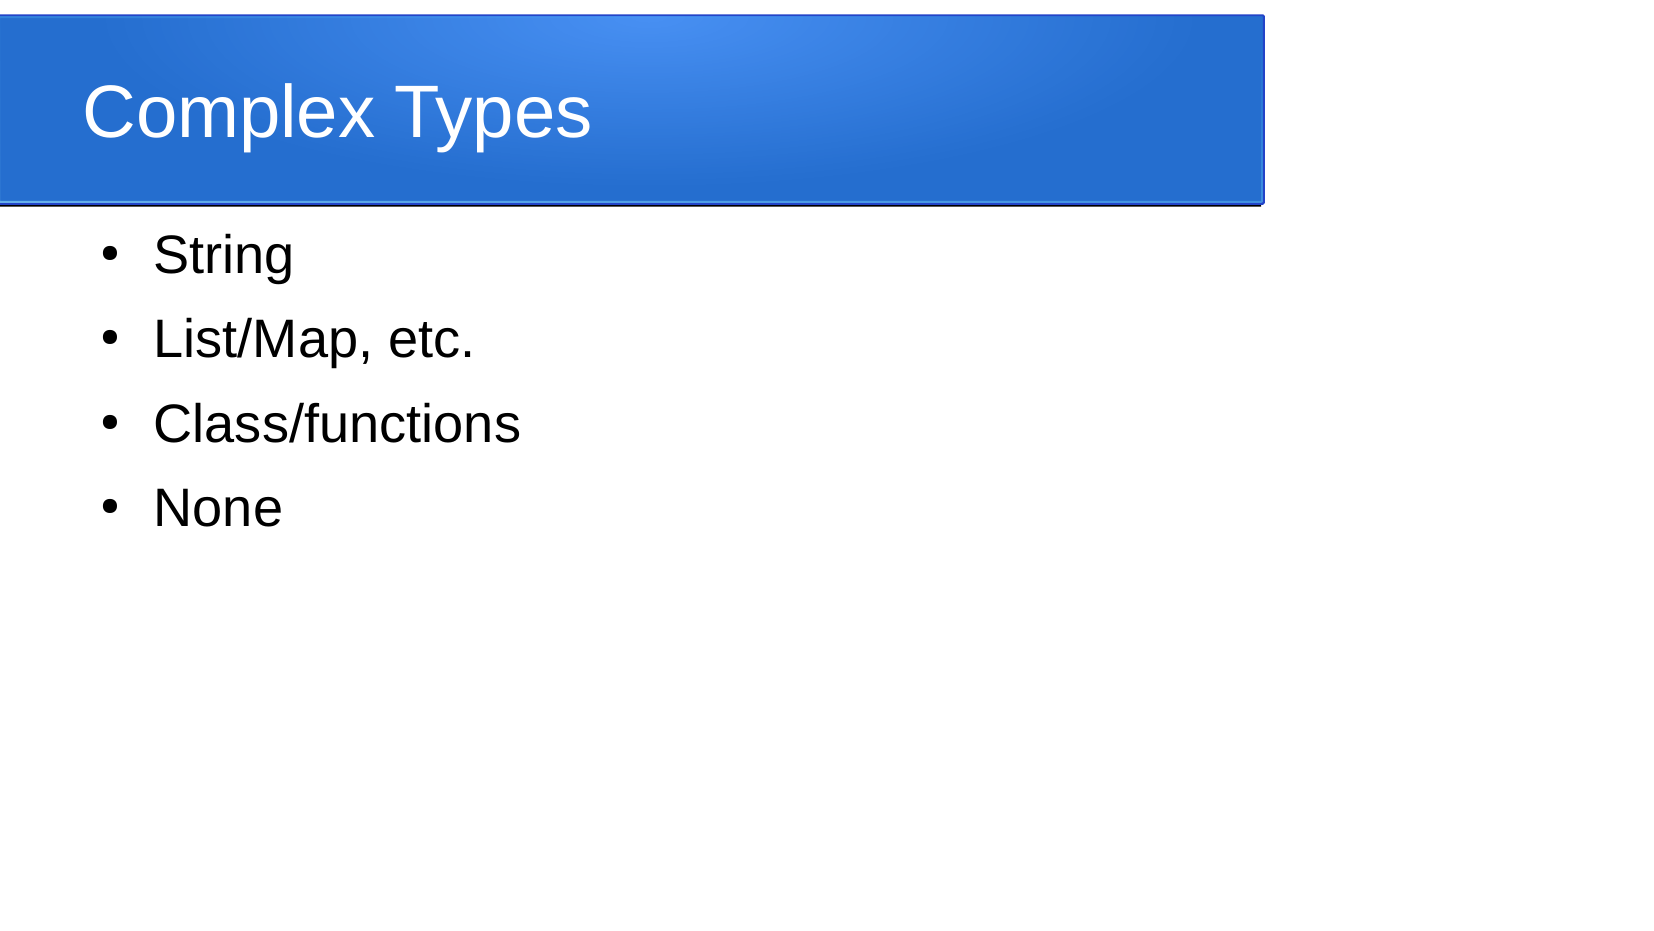

# Complex Types
String
List/Map, etc.
Class/functions
None